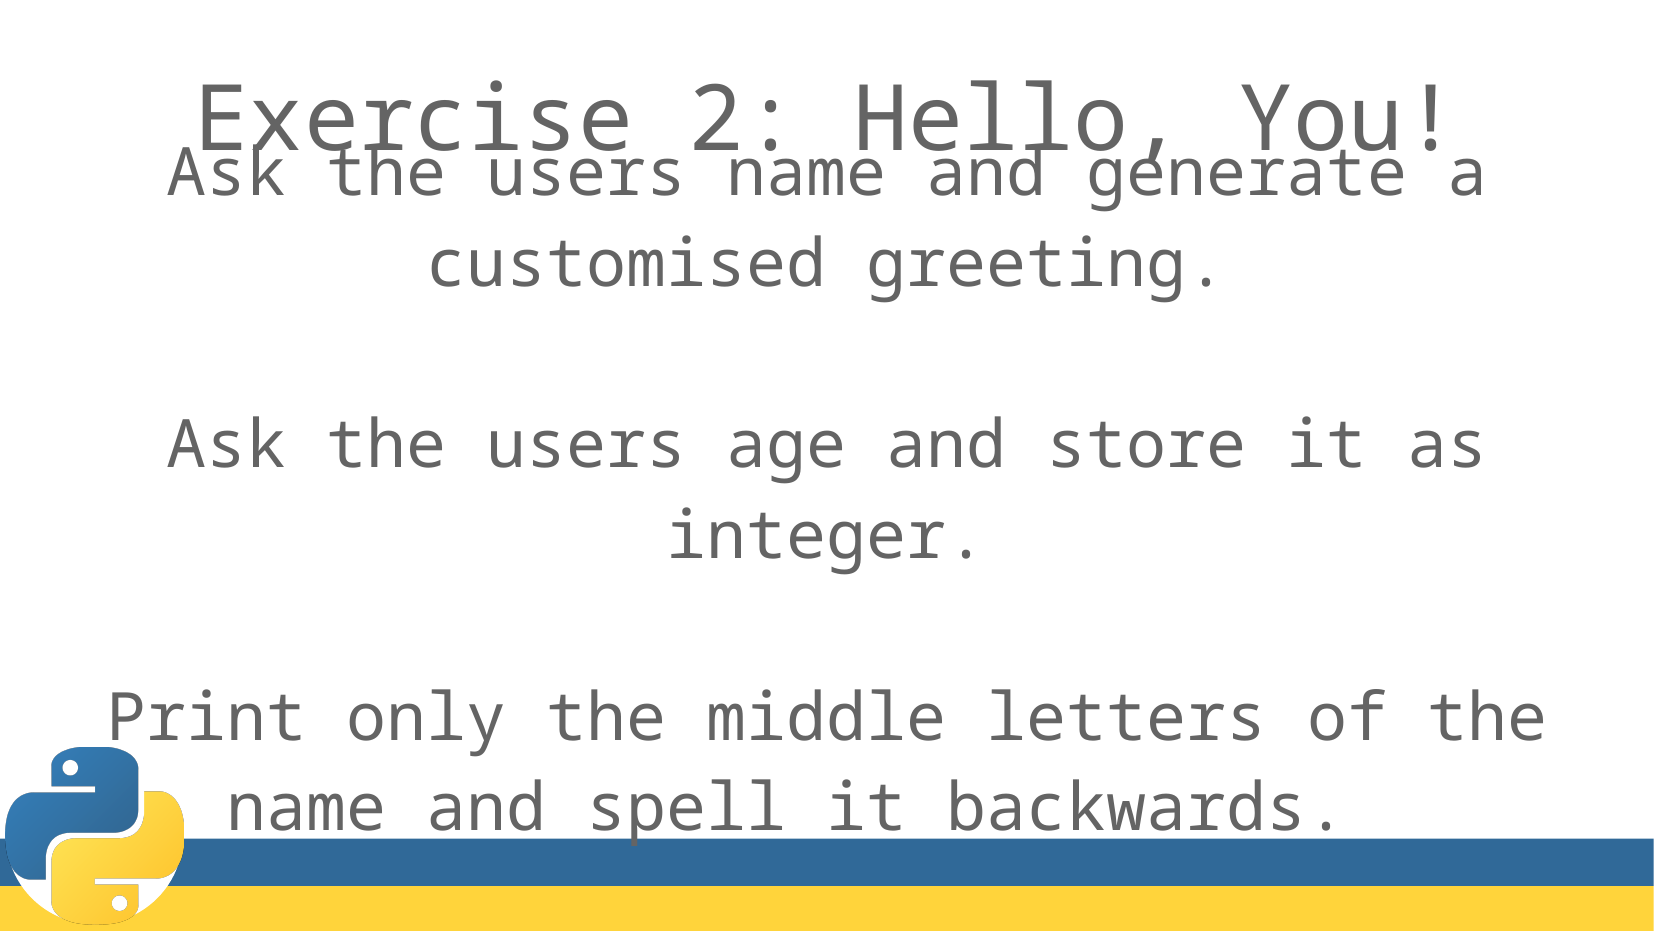

# Exercise 2: Hello, You!
Ask the users name and generate a customised greeting.
Ask the users age and store it as integer.
Print only the middle letters of the name and spell it backwards.